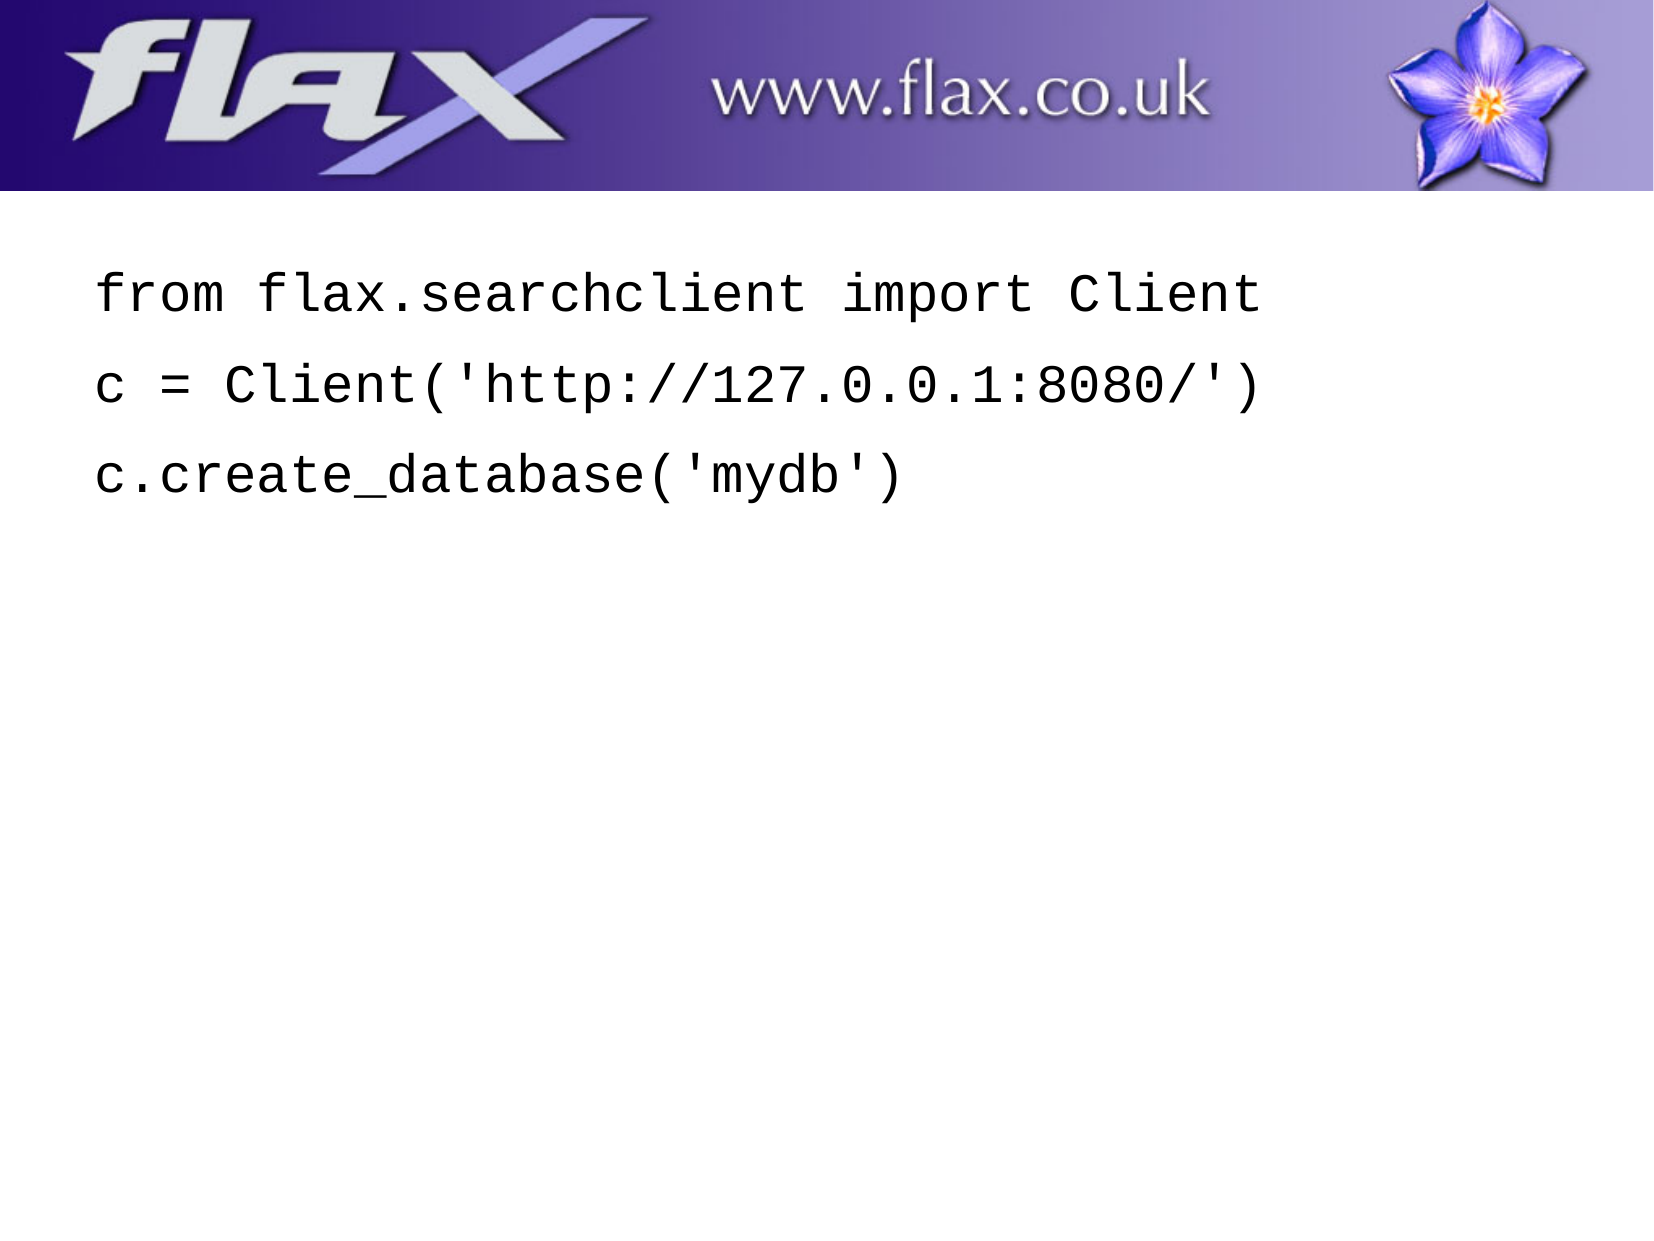

# from flax.searchclient import Client
c = Client('http://127.0.0.1:8080/')
c.create_database('mydb')